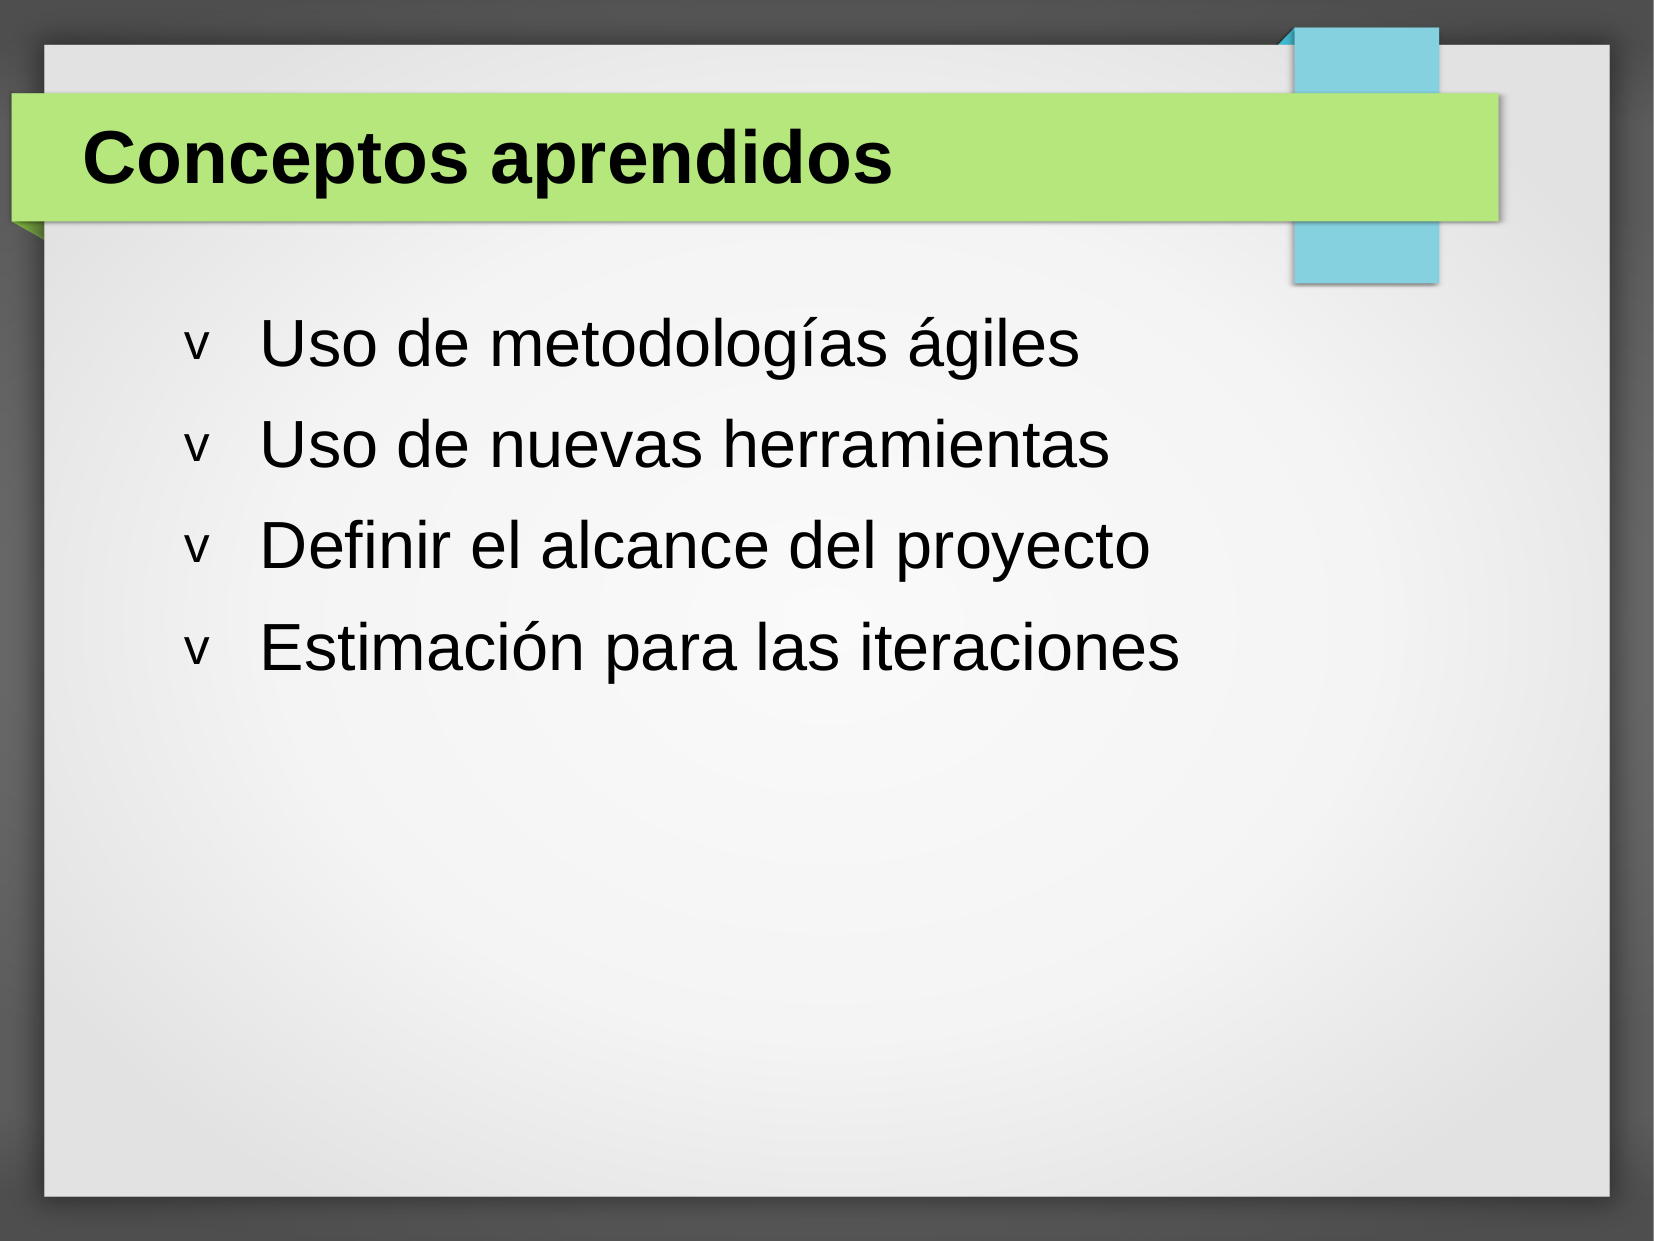

# Conceptos aprendidos
Uso de metodologías ágiles
Uso de nuevas herramientas
Definir el alcance del proyecto
Estimación para las iteraciones